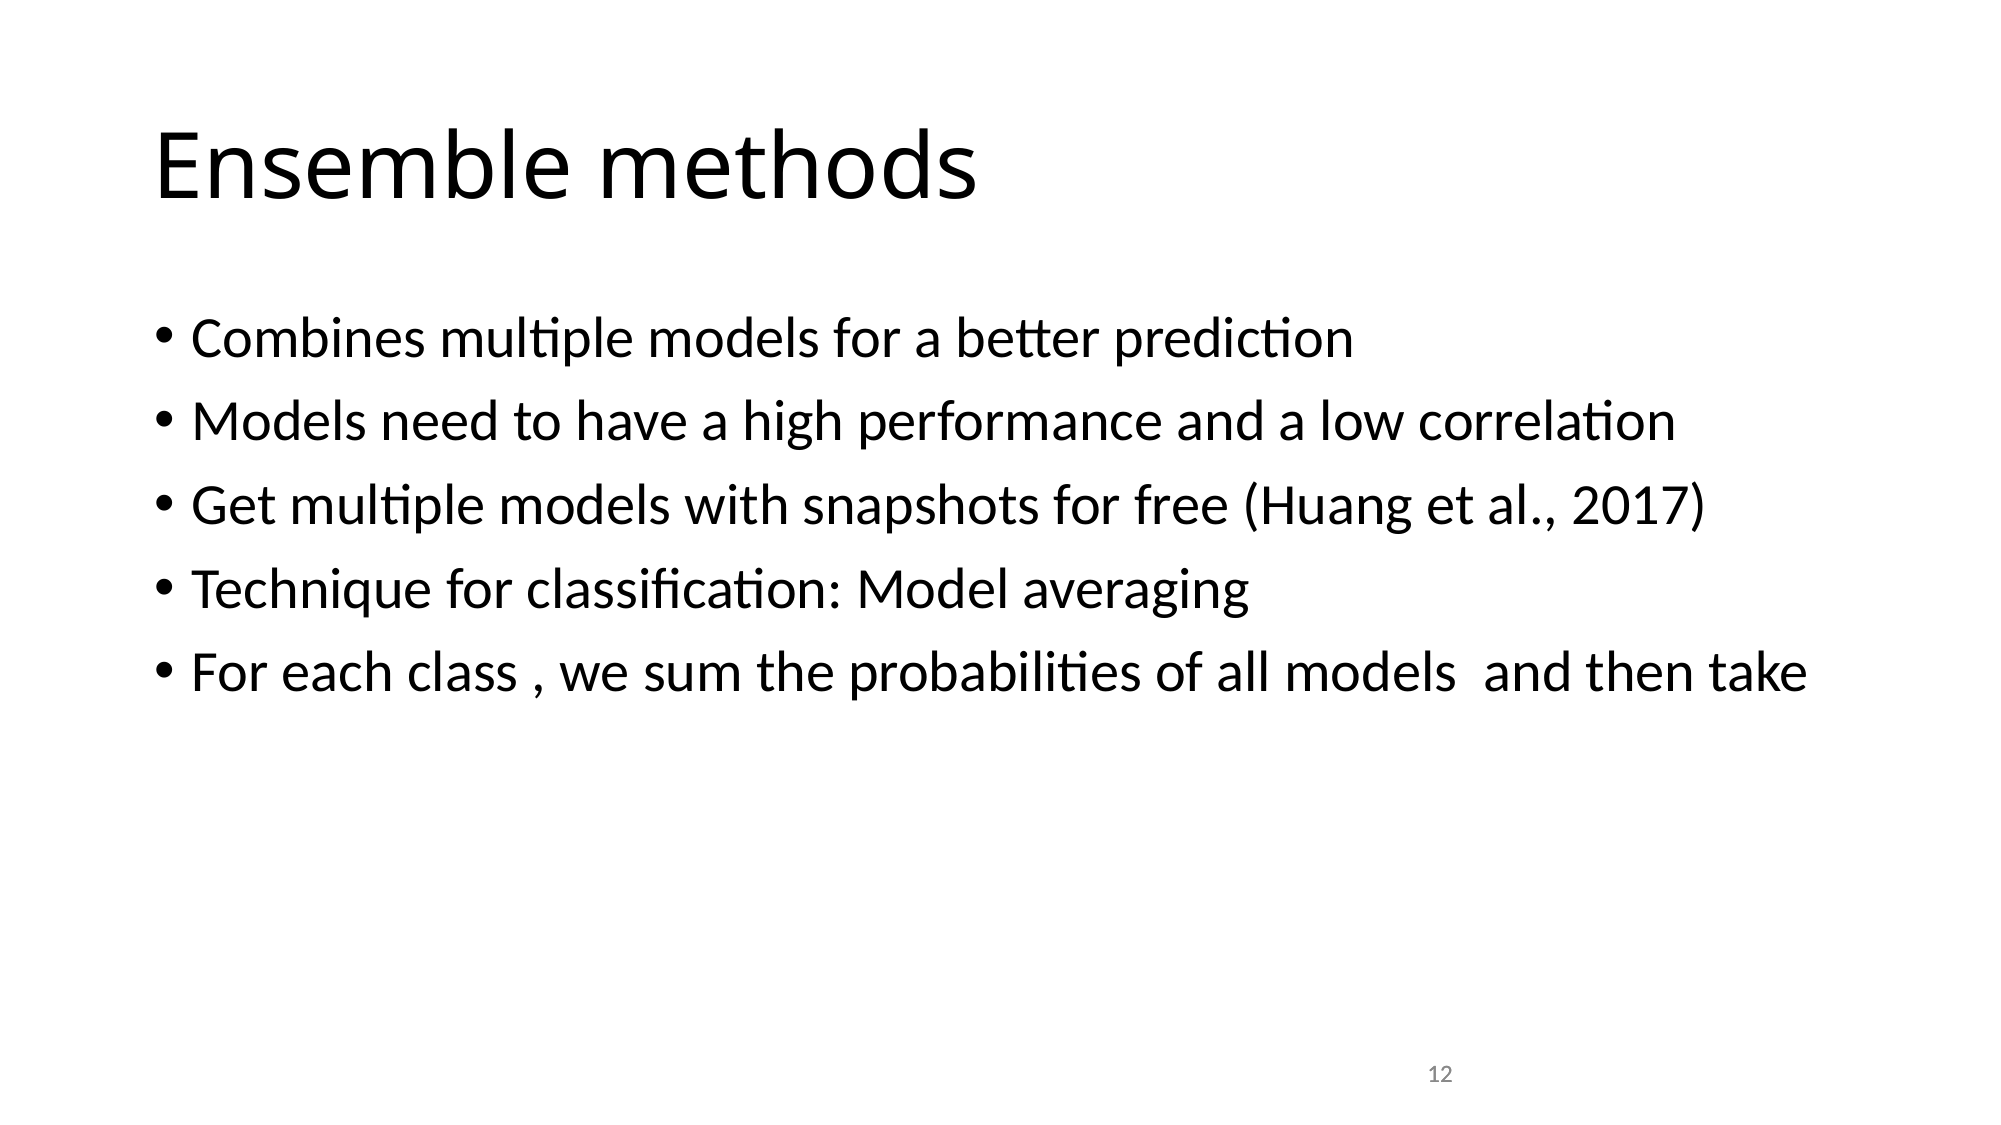

# Ensemble methods
Combines multiple models for a better prediction
Models need to have a high performance and a low correlation
Get multiple models with snapshots for free (Huang et al., 2017)
Technique for classification: Model averaging
For each class , we sum the probabilities of all models and then take
12
12